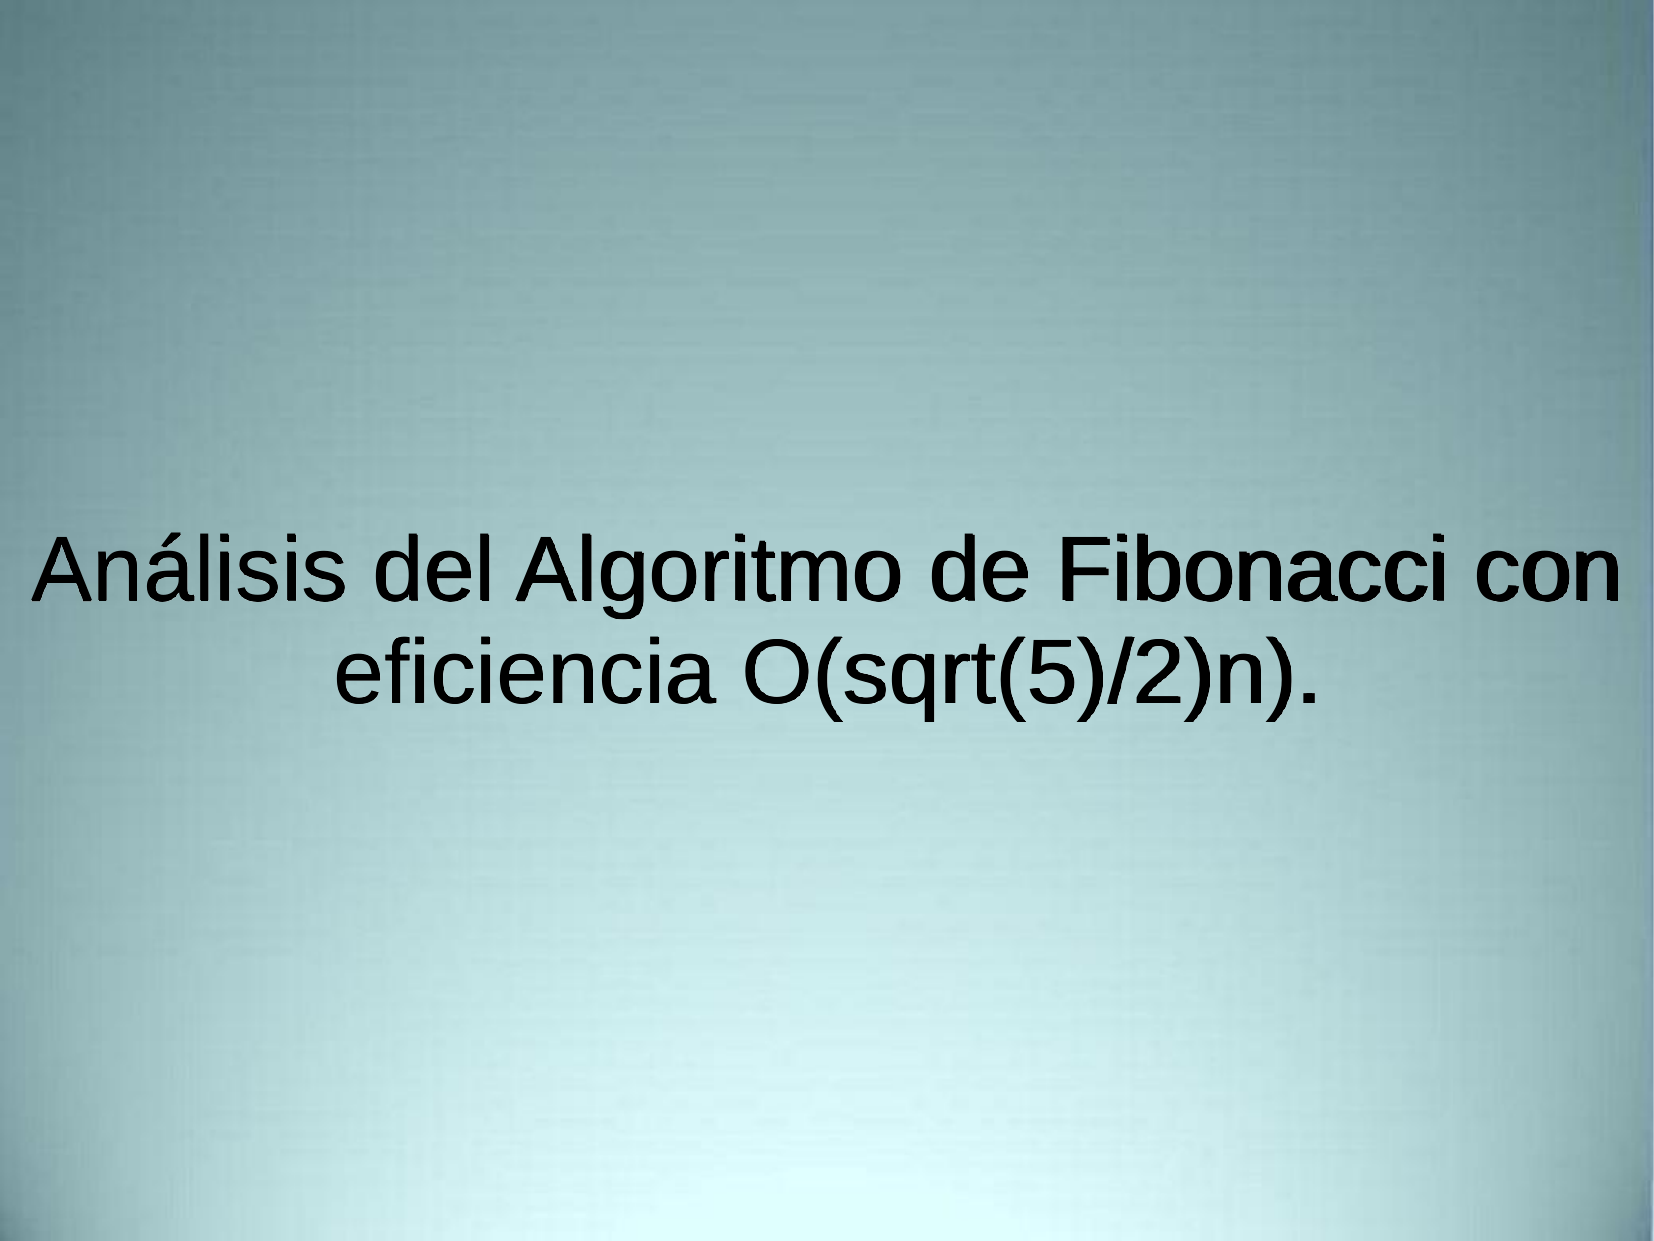

#
Análisis del Algoritmo de Fibonacci con eficiencia O(sqrt(5)/2)n).